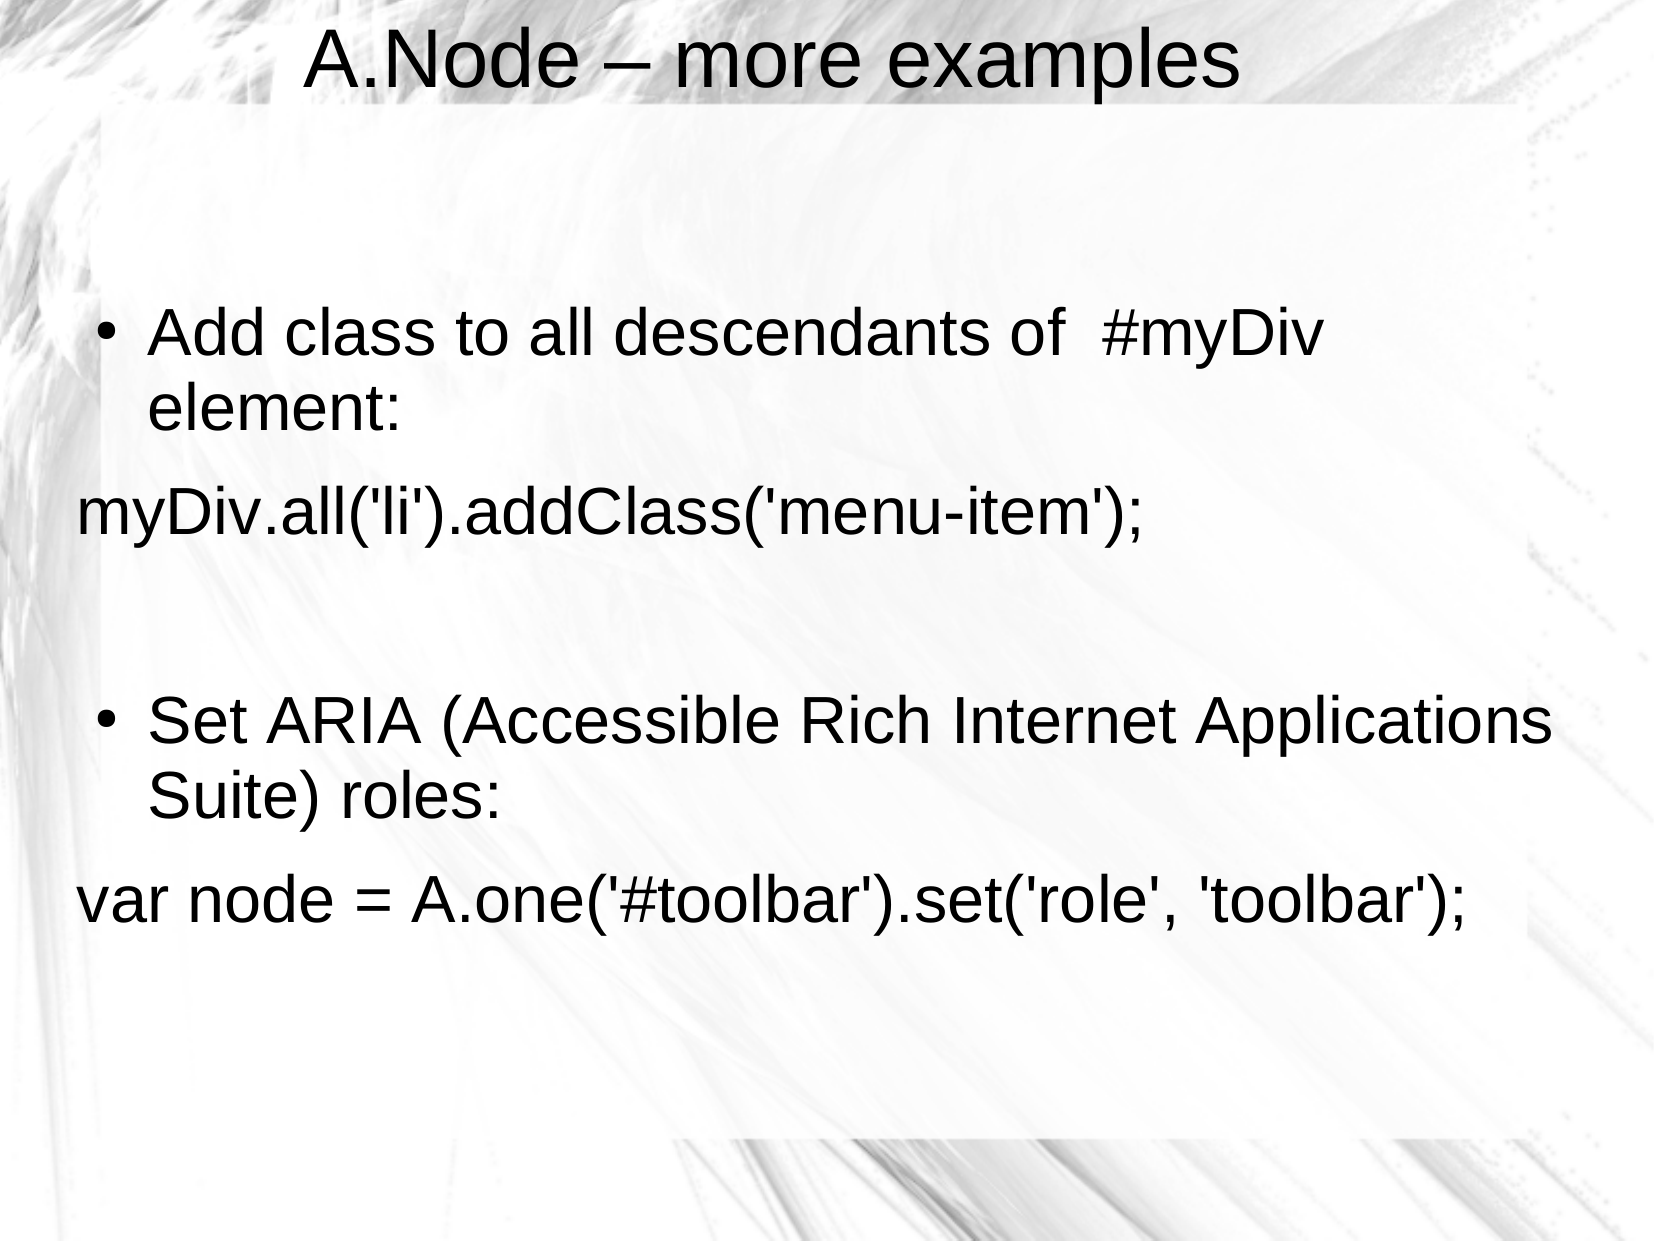

# A.Node – more examples
Add class to all descendants of #myDiv element:
myDiv.all('li').addClass('menu-item');
Set ARIA (Accessible Rich Internet Applications Suite) roles:
var node = A.one('#toolbar').set('role', 'toolbar');